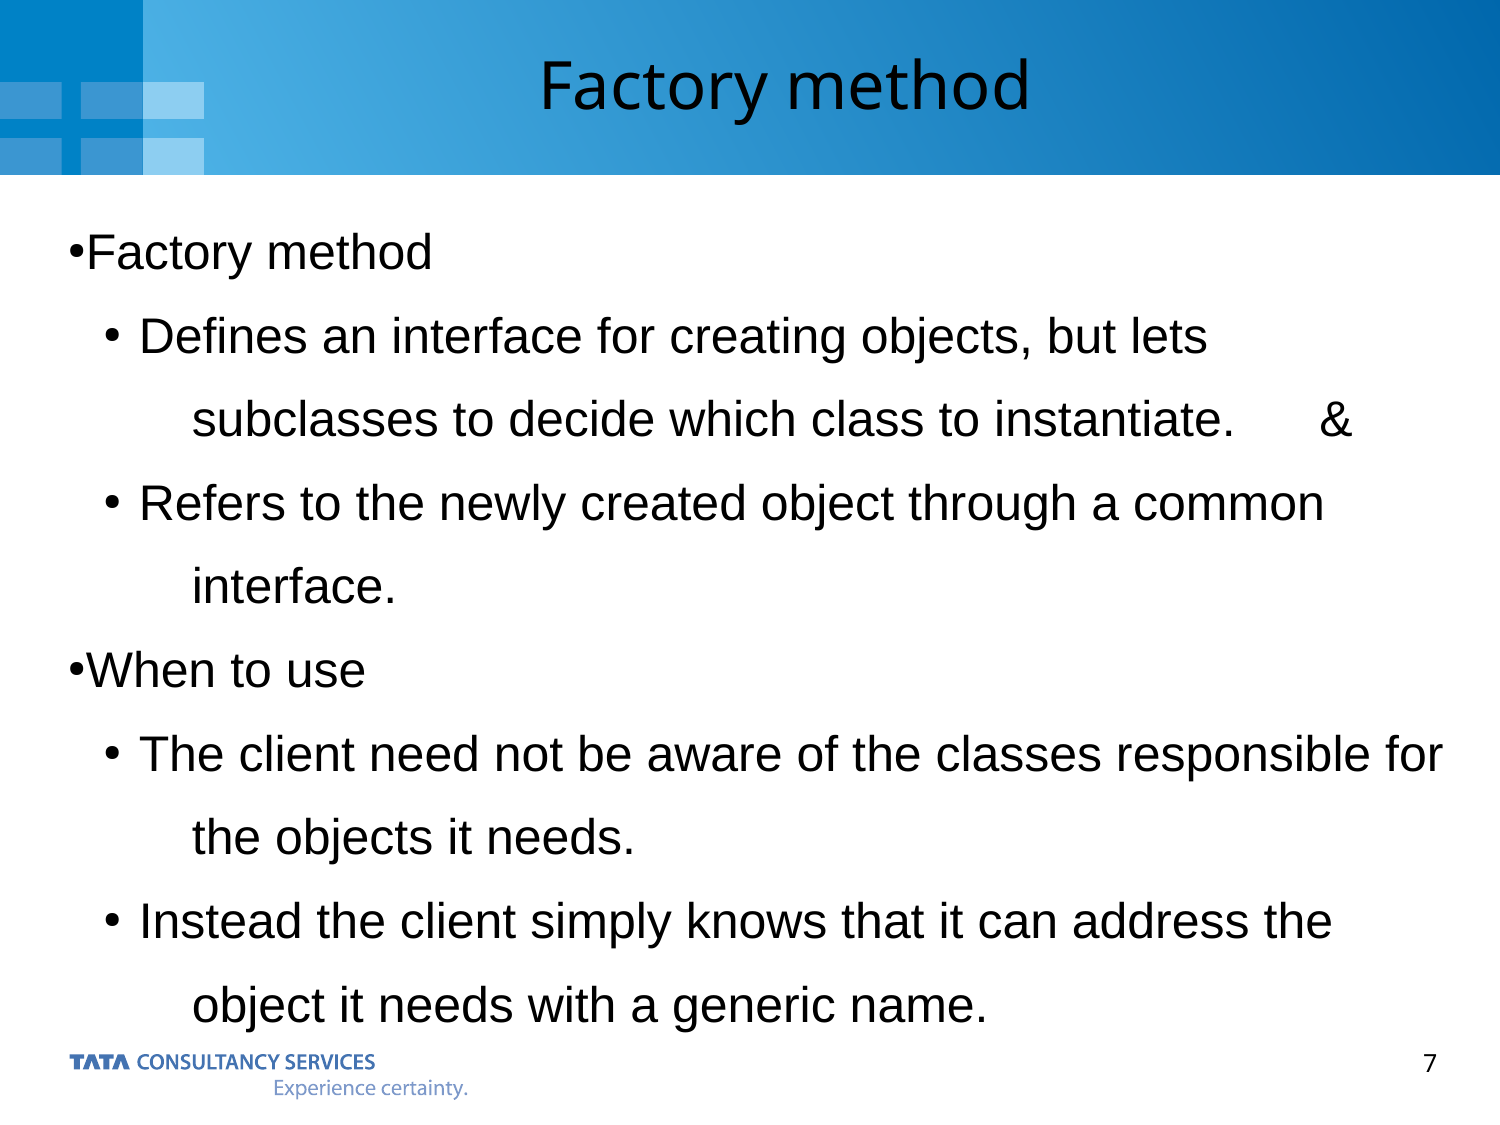

Factory method
Factory method
Defines an interface for creating objects, but lets subclasses to decide which class to instantiate. &
Refers to the newly created object through a common interface.
When to use
The client need not be aware of the classes responsible for the objects it needs.
Instead the client simply knows that it can address the object it needs with a generic name.